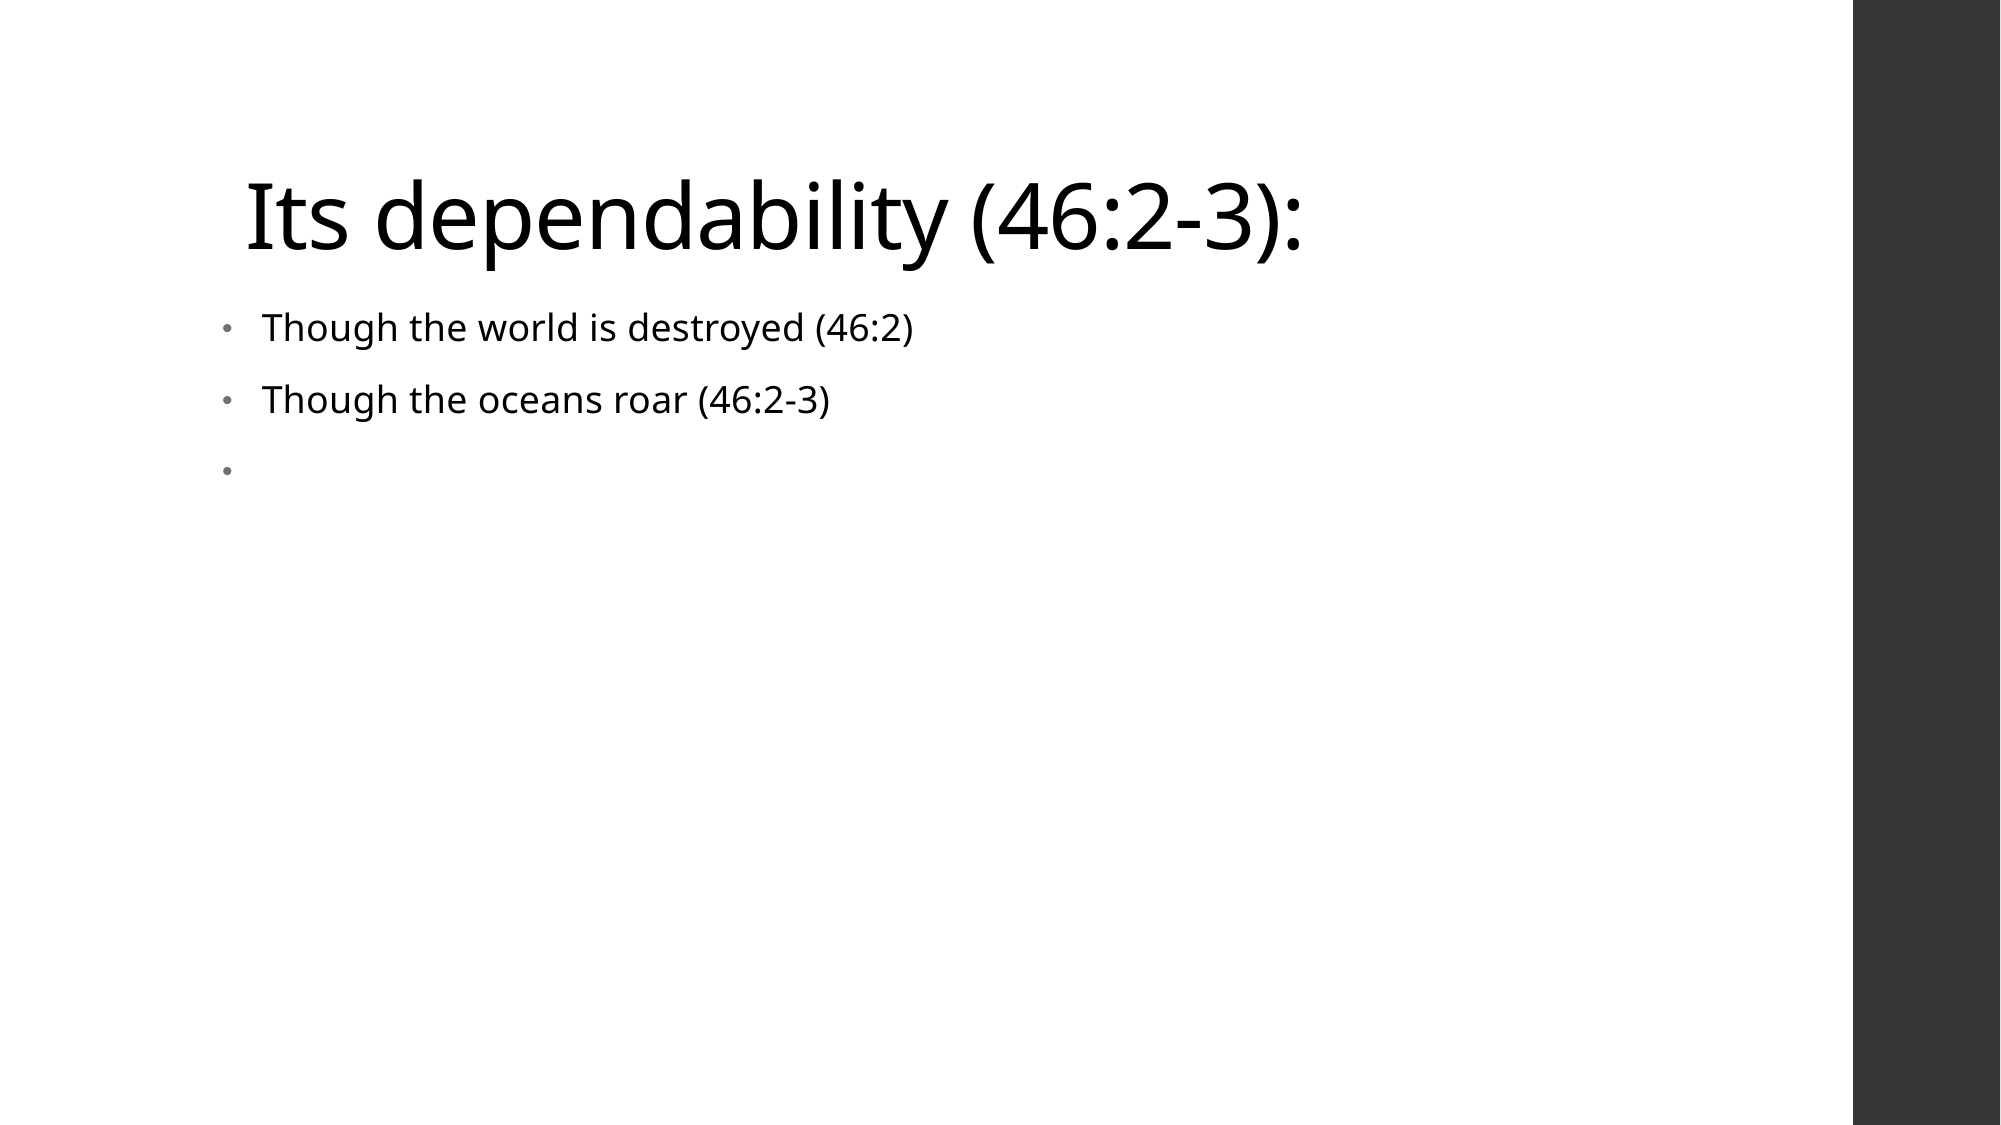

# Its dependability (46:2-3):
 Though the world is destroyed (46:2)
 Though the oceans roar (46:2-3)